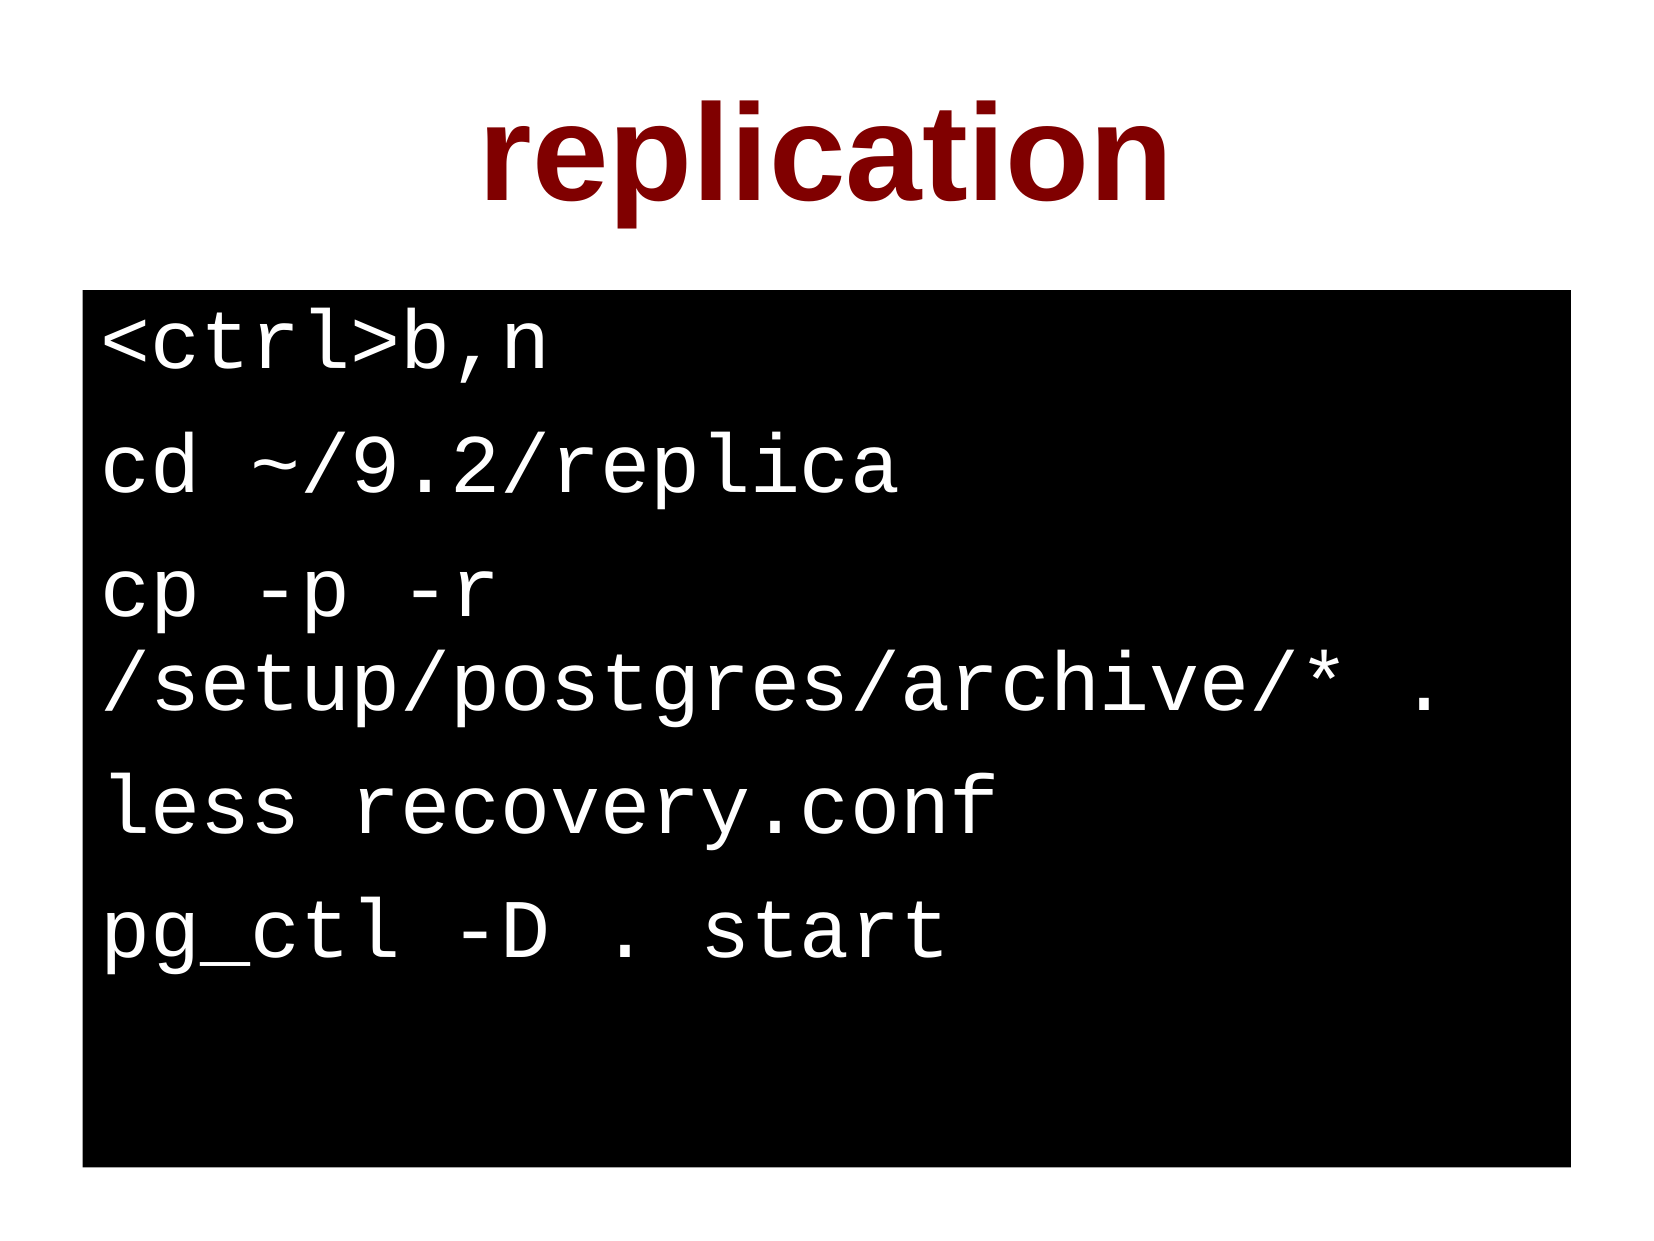

# replication
<ctrl>b,n
cd ~/9.2/replica
cp -p -r /setup/postgres/archive/* .
less recovery.conf
pg_ctl -D . start